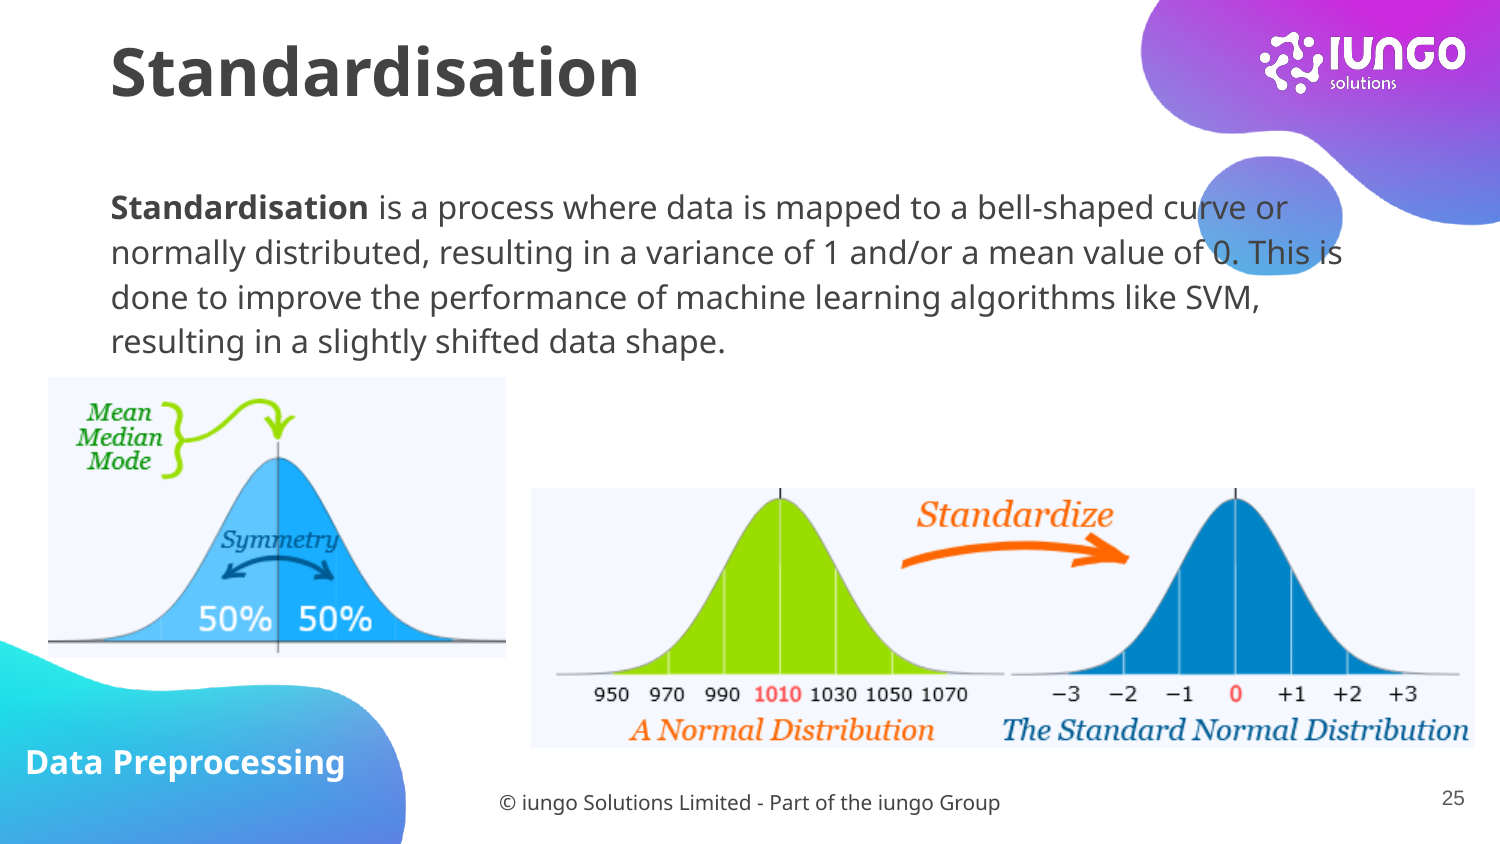

# Standardisation
Standardisation is a process where data is mapped to a bell-shaped curve or normally distributed, resulting in a variance of 1 and/or a mean value of 0. This is done to improve the performance of machine learning algorithms like SVM, resulting in a slightly shifted data shape.
Data Preprocessing